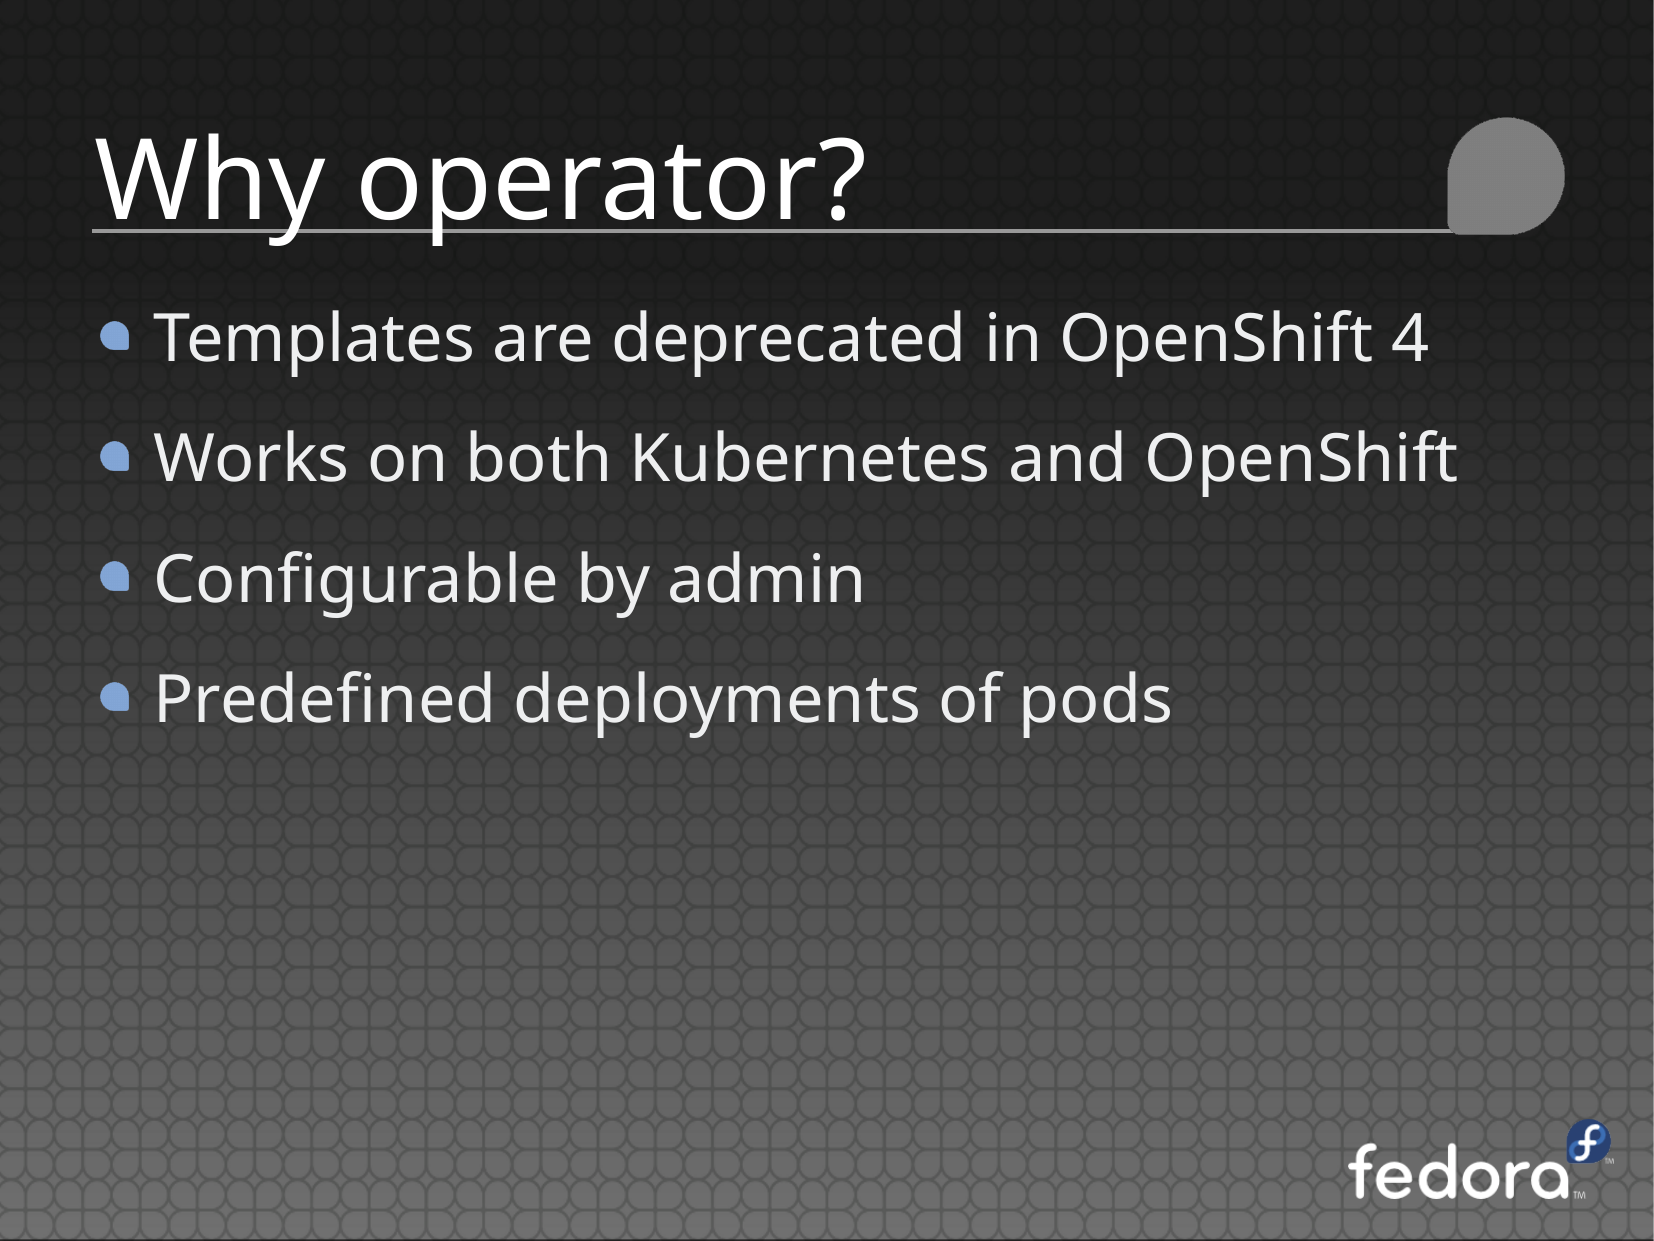

Why operator?
# Templates are deprecated in OpenShift 4
Works on both Kubernetes and OpenShift
Configurable by admin
Predefined deployments of pods